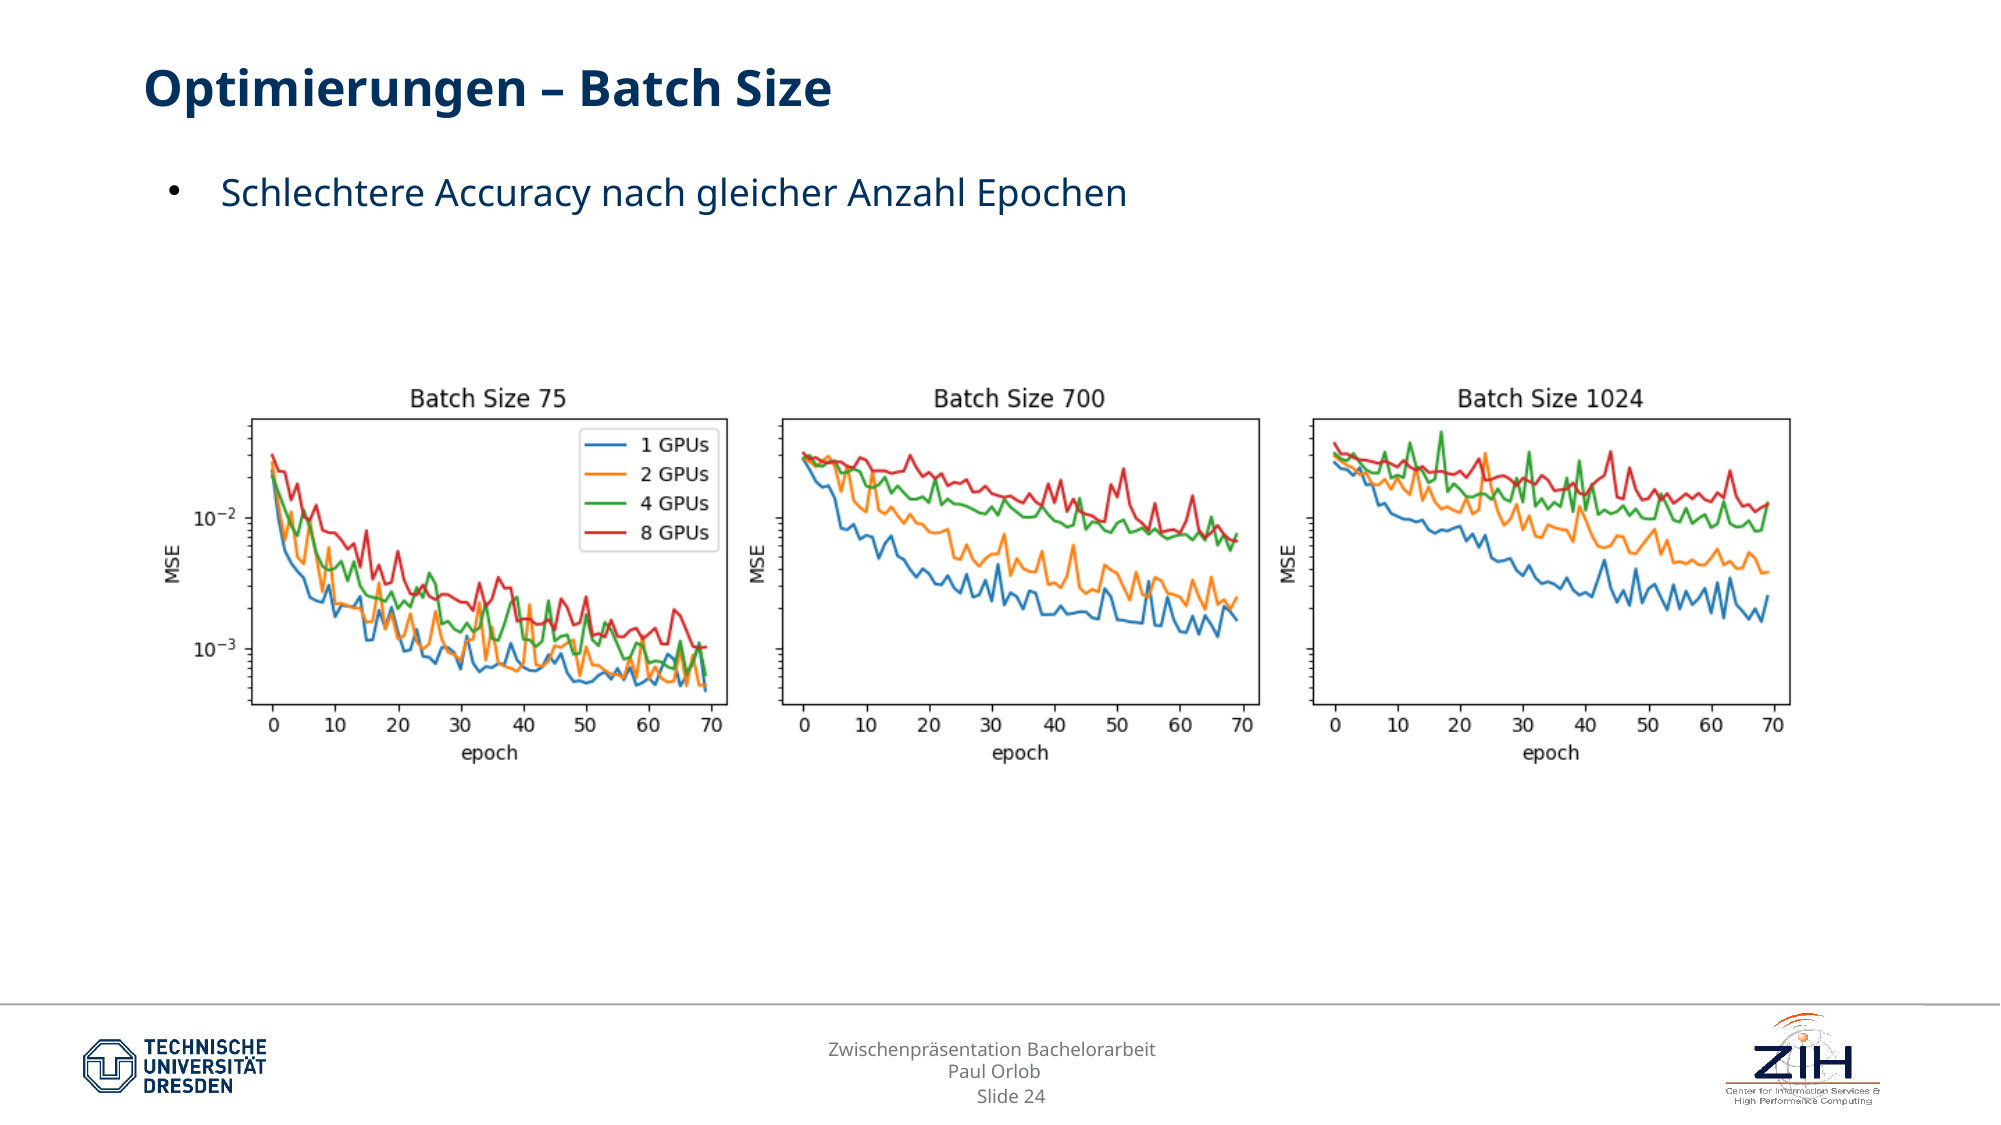

Optimierungen – Batch Size
# Schlechtere Accuracy nach gleicher Anzahl Epochen